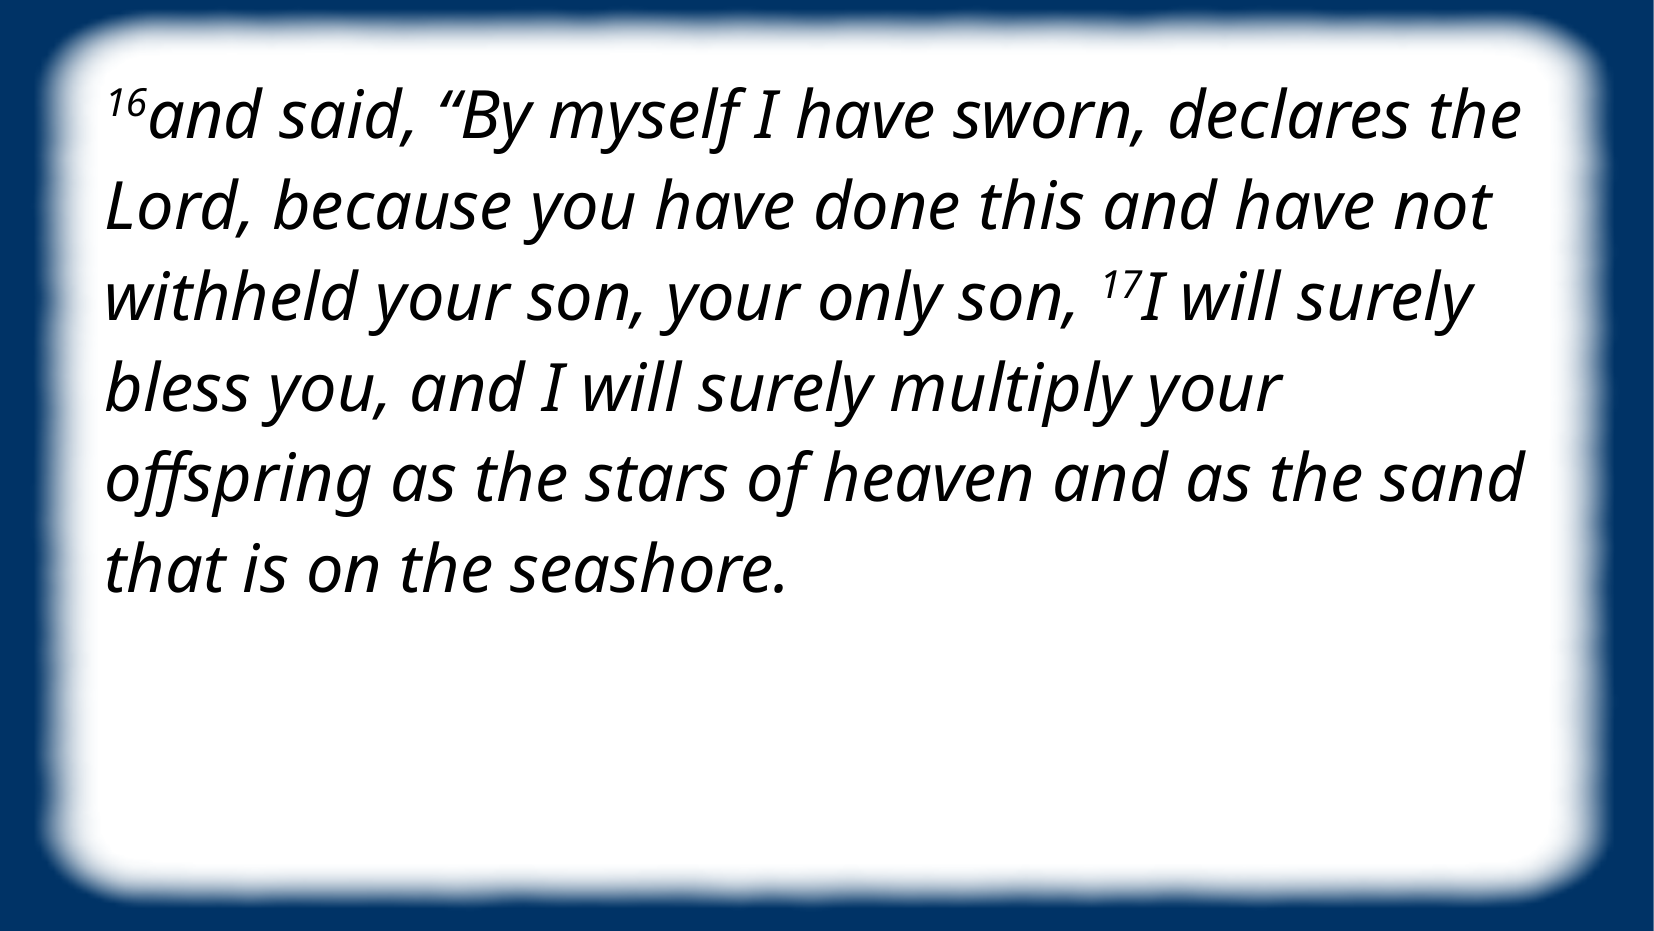

16and said, “By myself I have sworn, declares the Lord, because you have done this and have not withheld your son, your only son, 17I will surely bless you, and I will surely multiply your offspring as the stars of heaven and as the sand that is on the seashore.